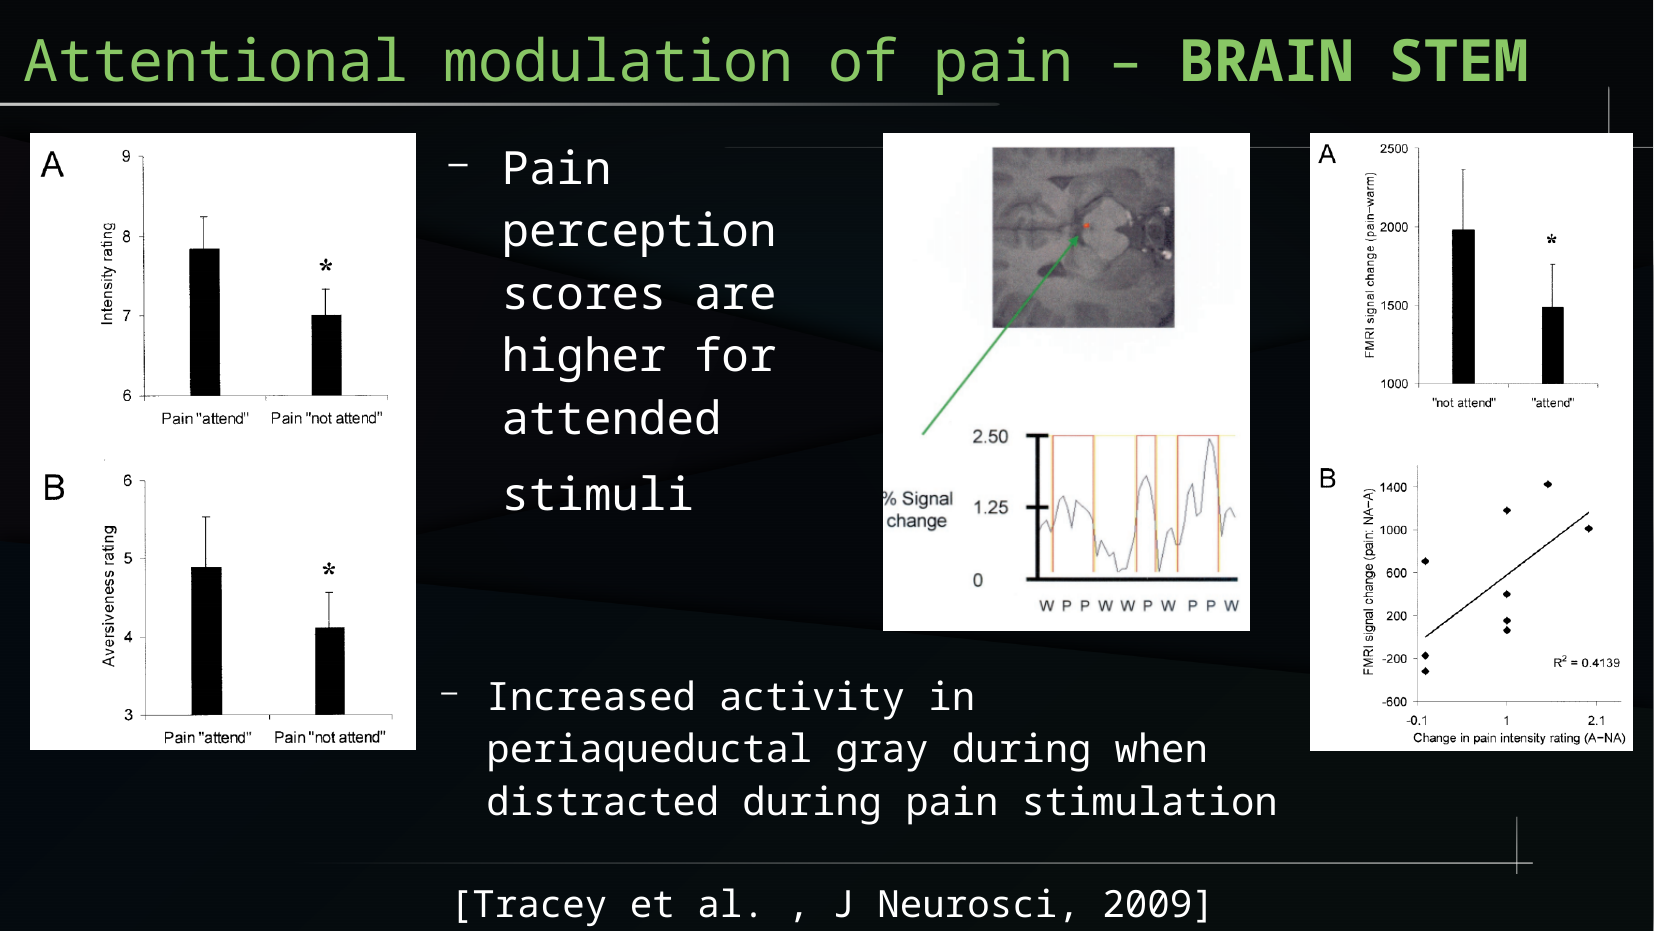

# Attentional modulation of pain – BRAIN STEM
Pain perception scores are higher for attended stimuli
Increased activity in periaqueductal gray during when distracted during pain stimulation
[Tracey et al. , J Neurosci, 2009]